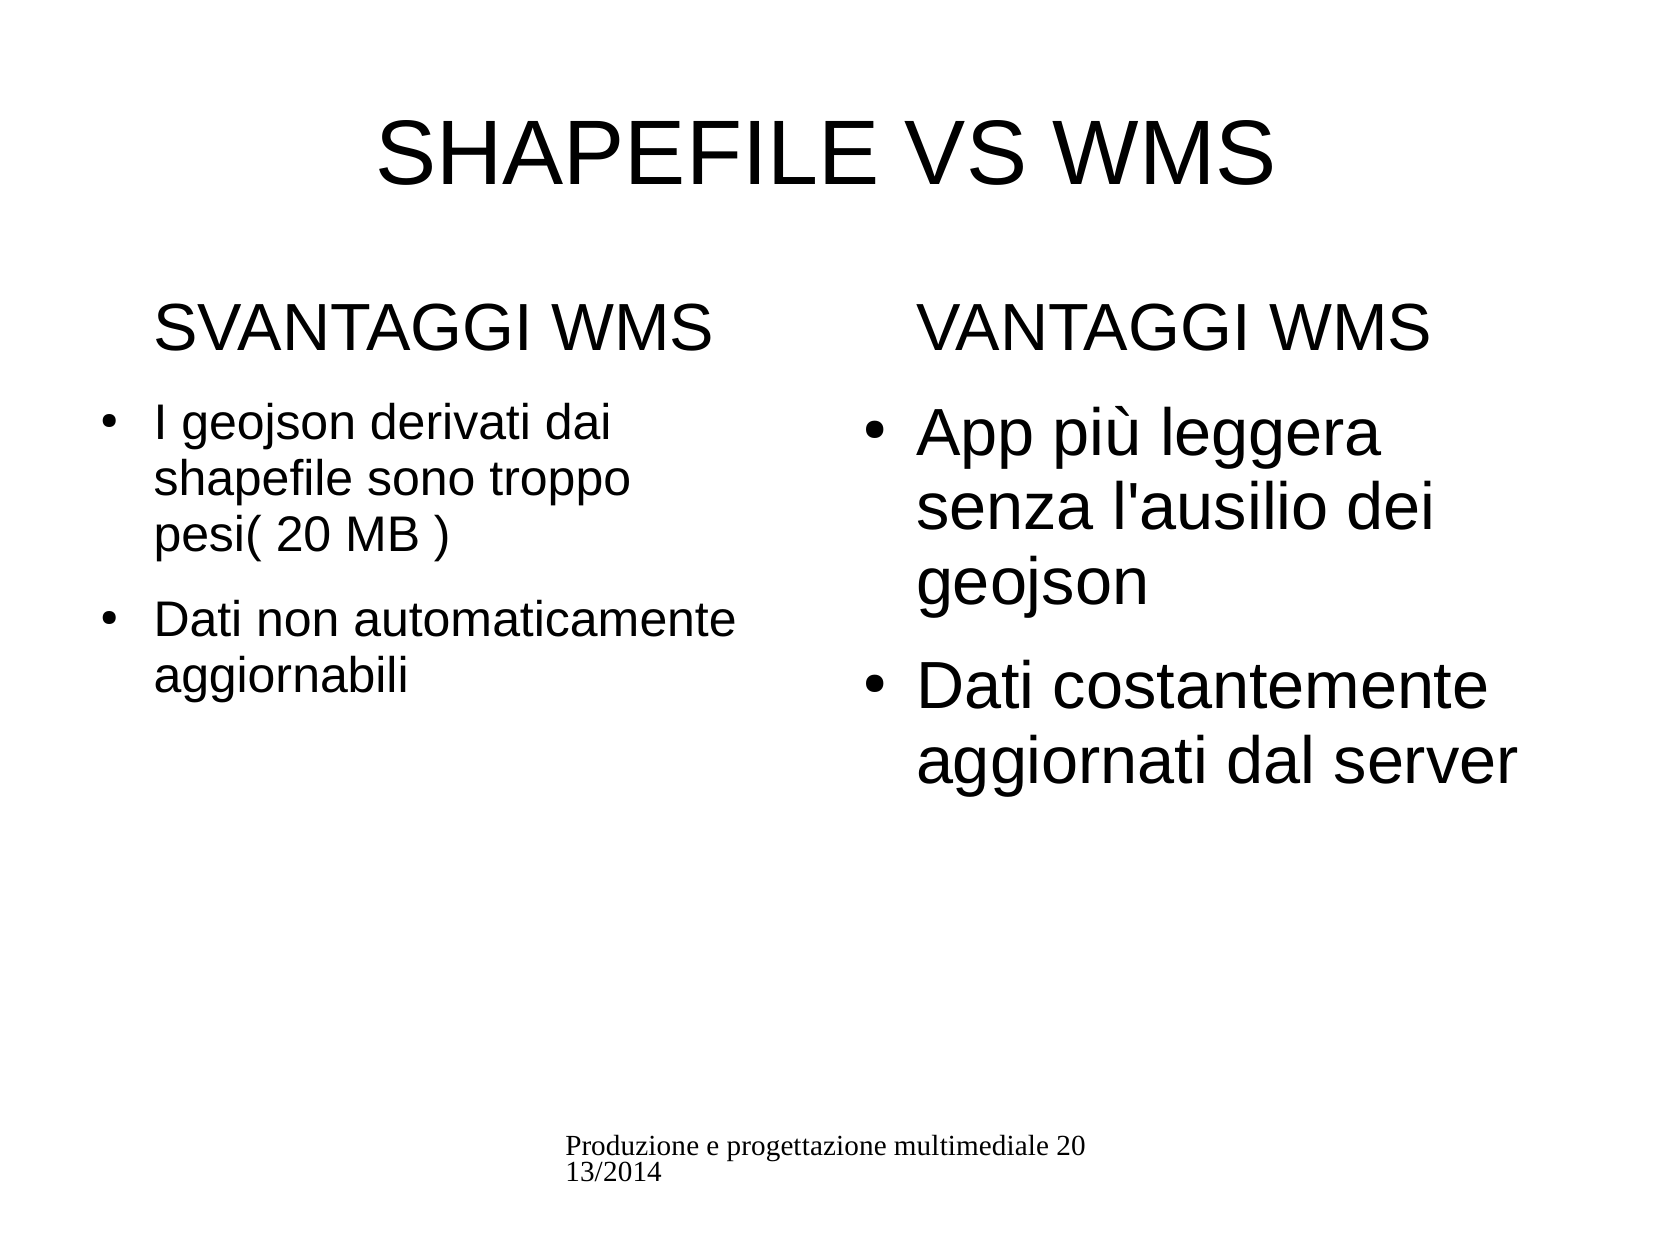

# SHAPEFILE VS WMS
SVANTAGGI WMS
I geojson derivati dai shapefile sono troppo pesi( 20 MB )
Dati non automaticamente aggiornabili
VANTAGGI WMS
App più leggera senza l'ausilio dei geojson
Dati costantemente aggiornati dal server
Produzione e progettazione multimediale 2013/2014